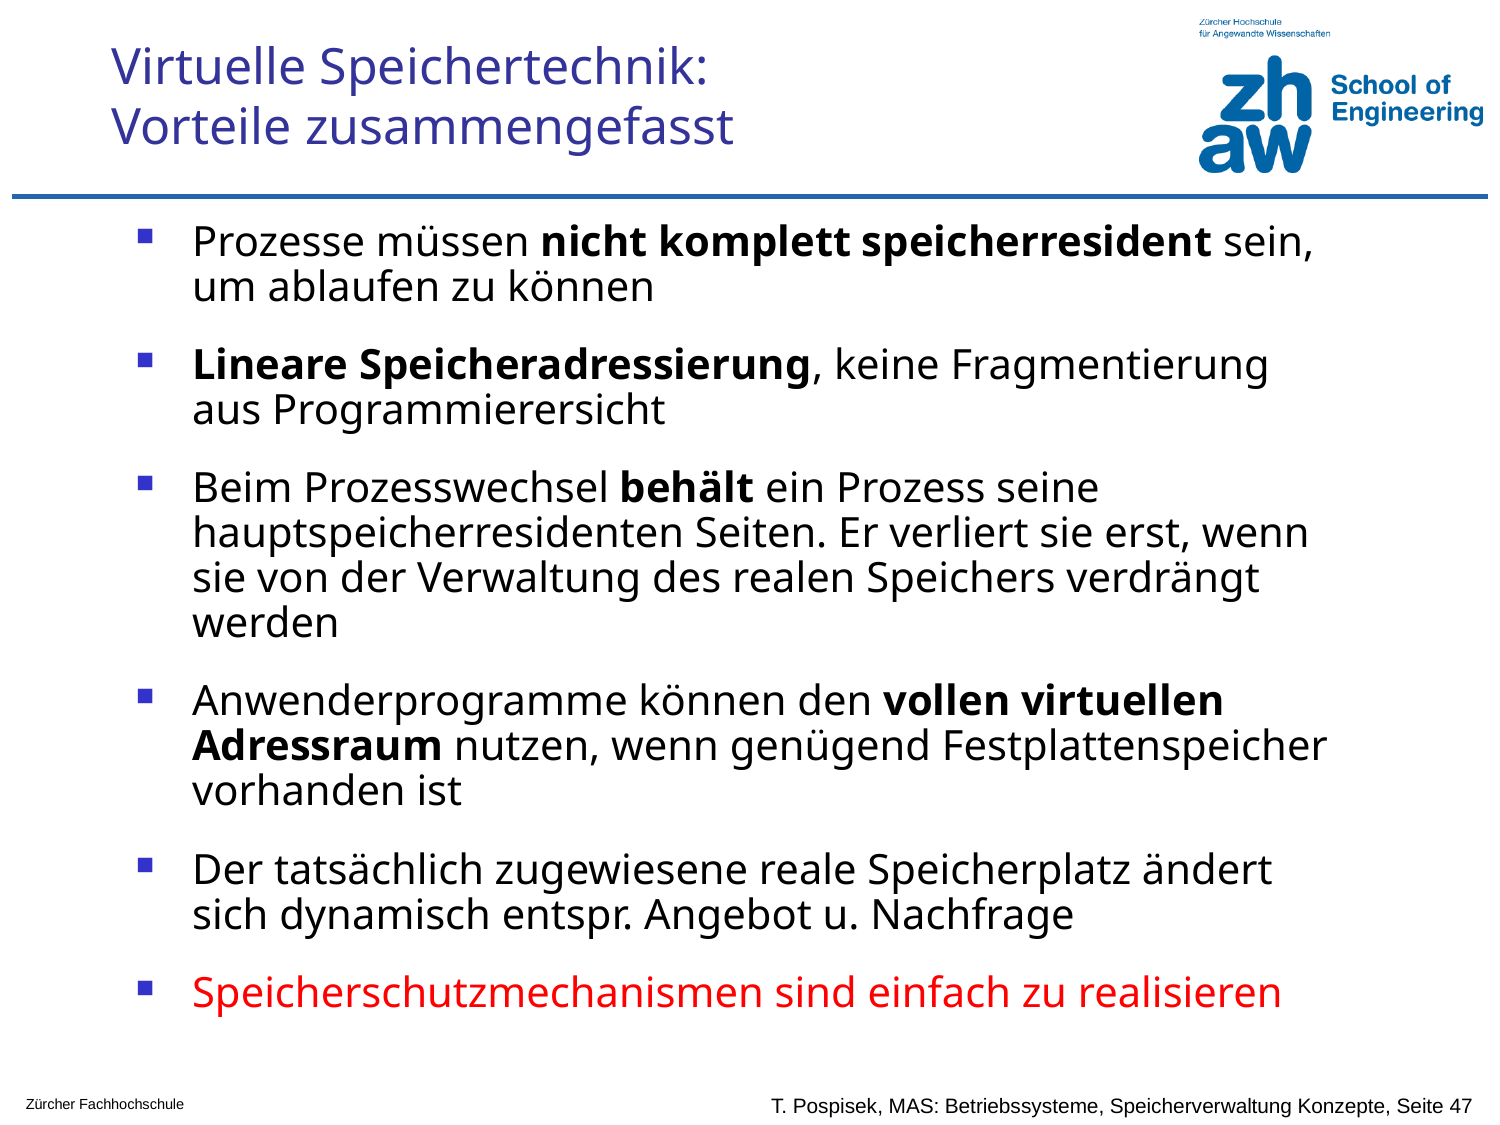

# Virtuelle Speichertechnik: Vorteile zusammengefasst
Prozesse müssen nicht komplett speicherresident sein, um ablaufen zu können
Lineare Speicheradressierung, keine Fragmentierung aus Programmierersicht
Beim Prozesswechsel behält ein Prozess seine hauptspeicherresidenten Seiten. Er verliert sie erst, wenn sie von der Verwaltung des realen Speichers verdrängt werden
Anwenderprogramme können den vollen virtuellen Adressraum nutzen, wenn genügend Festplattenspeicher vorhanden ist
Der tatsächlich zugewiesene reale Speicherplatz ändert sich dynamisch entspr. Angebot u. Nachfrage
Speicherschutzmechanismen sind einfach zu realisieren